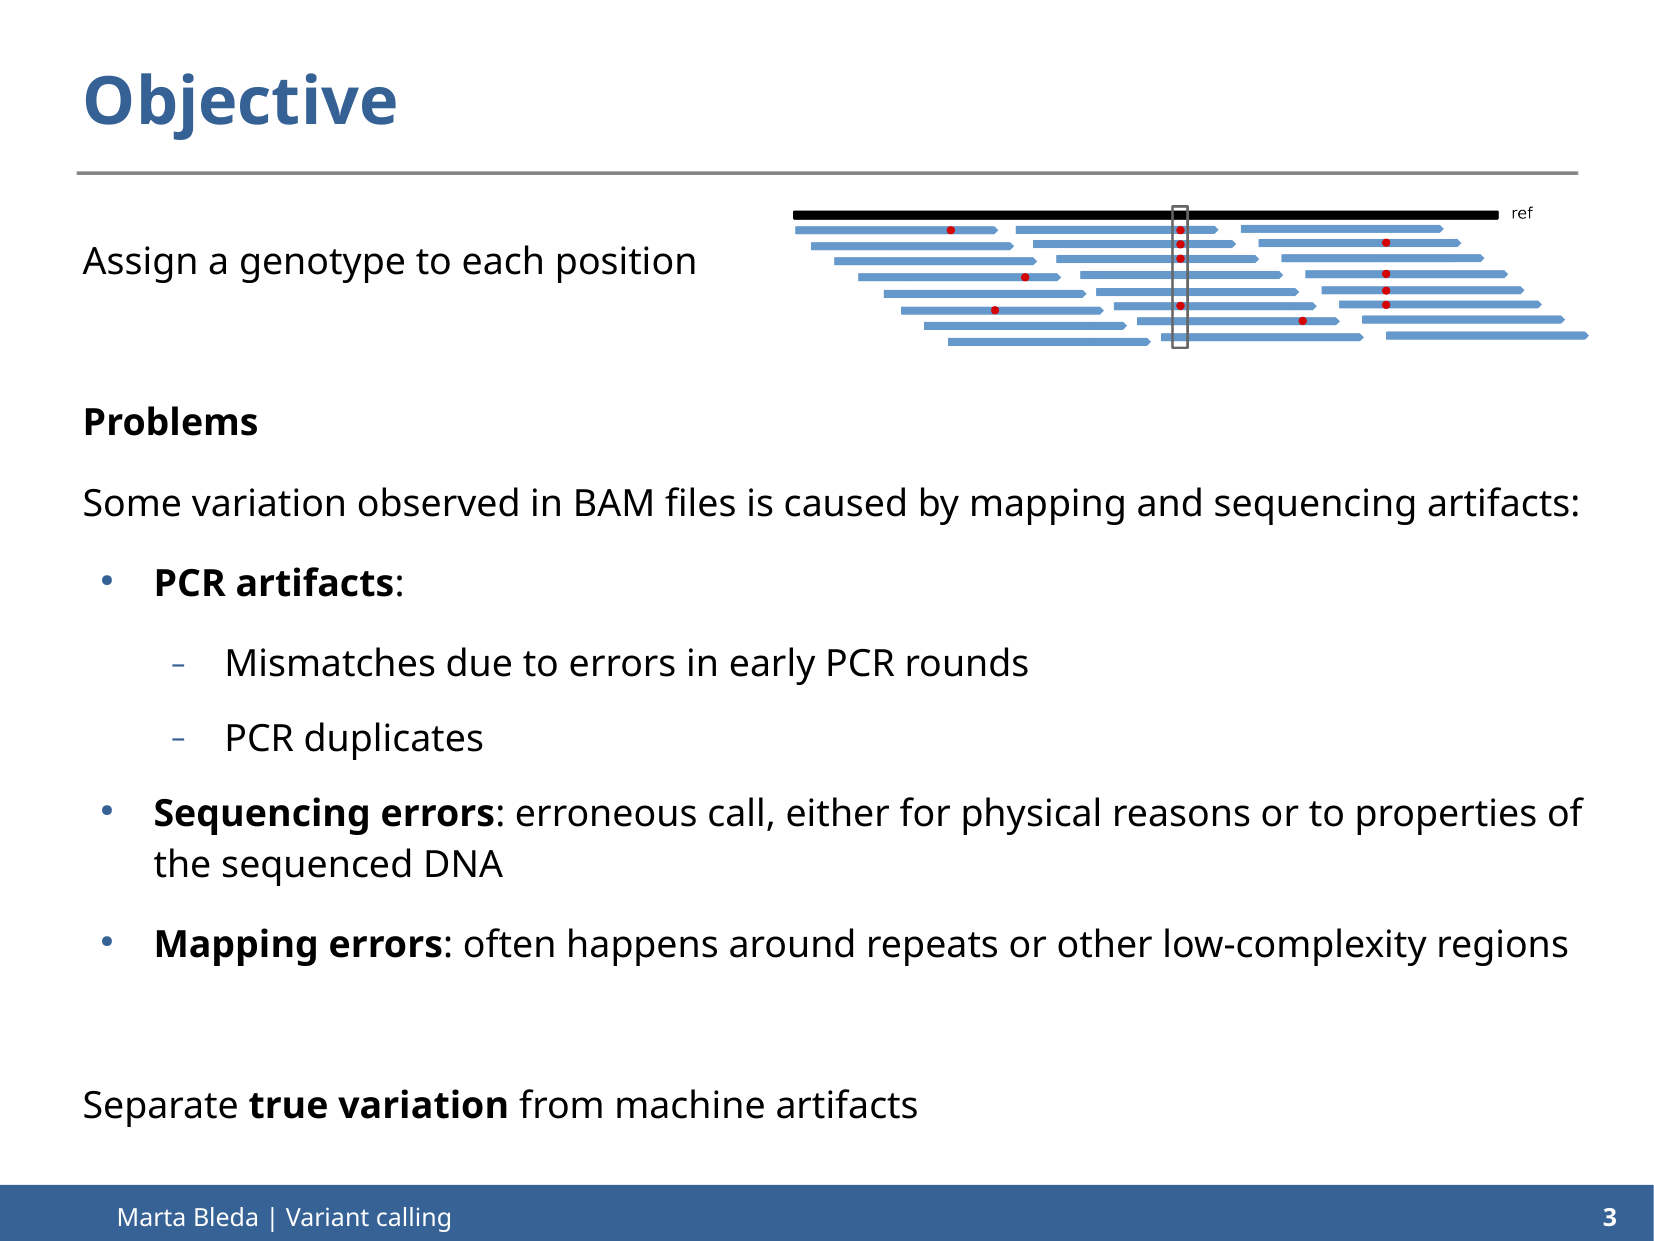

Objective
# Assign a genotype to each position
Problems
Some variation observed in BAM files is caused by mapping and sequencing artifacts:
PCR artifacts:
Mismatches due to errors in early PCR rounds
PCR duplicates
Sequencing errors: erroneous call, either for physical reasons or to properties of the sequenced DNA
Mapping errors: often happens around repeats or other low-complexity regions
Separate true variation from machine artifacts
Marta Bleda | Variant calling
3